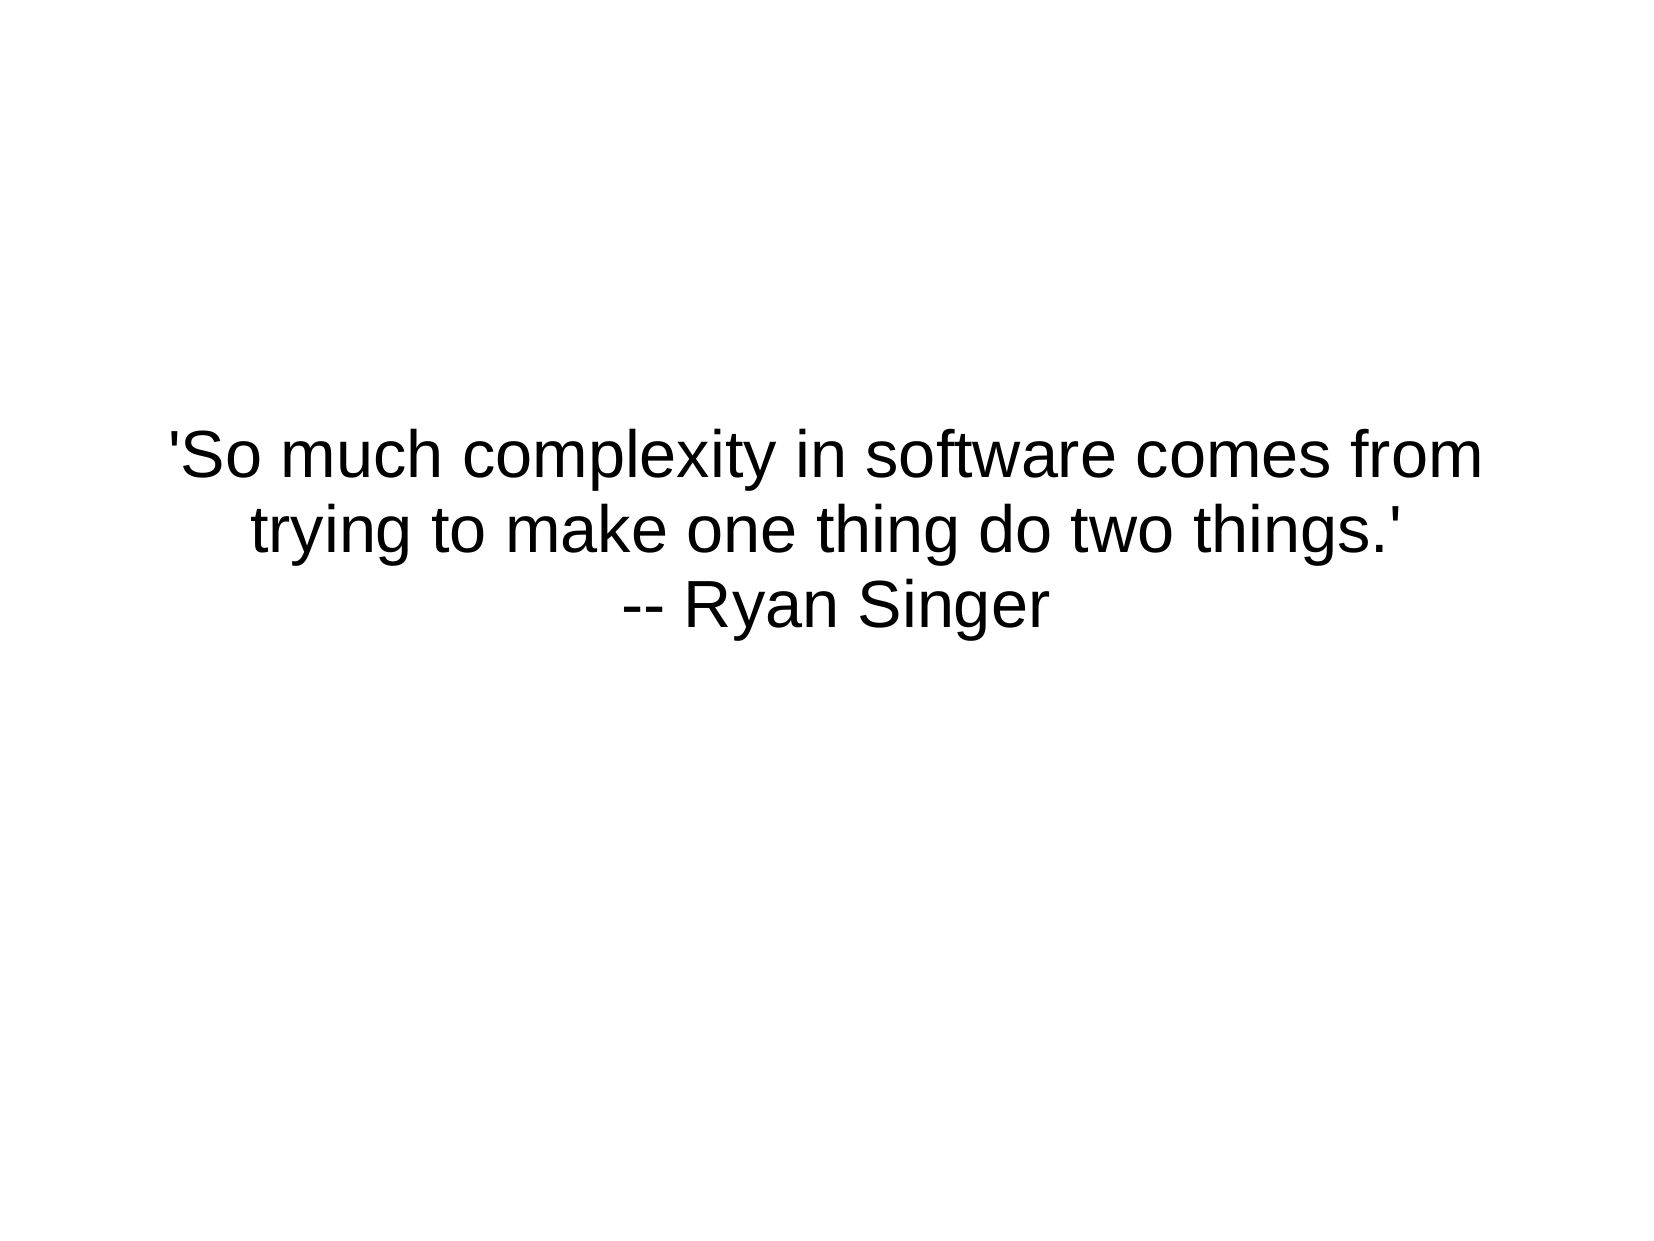

# 'So much complexity in software comes from trying to make one thing do two things.'
 -- Ryan Singer